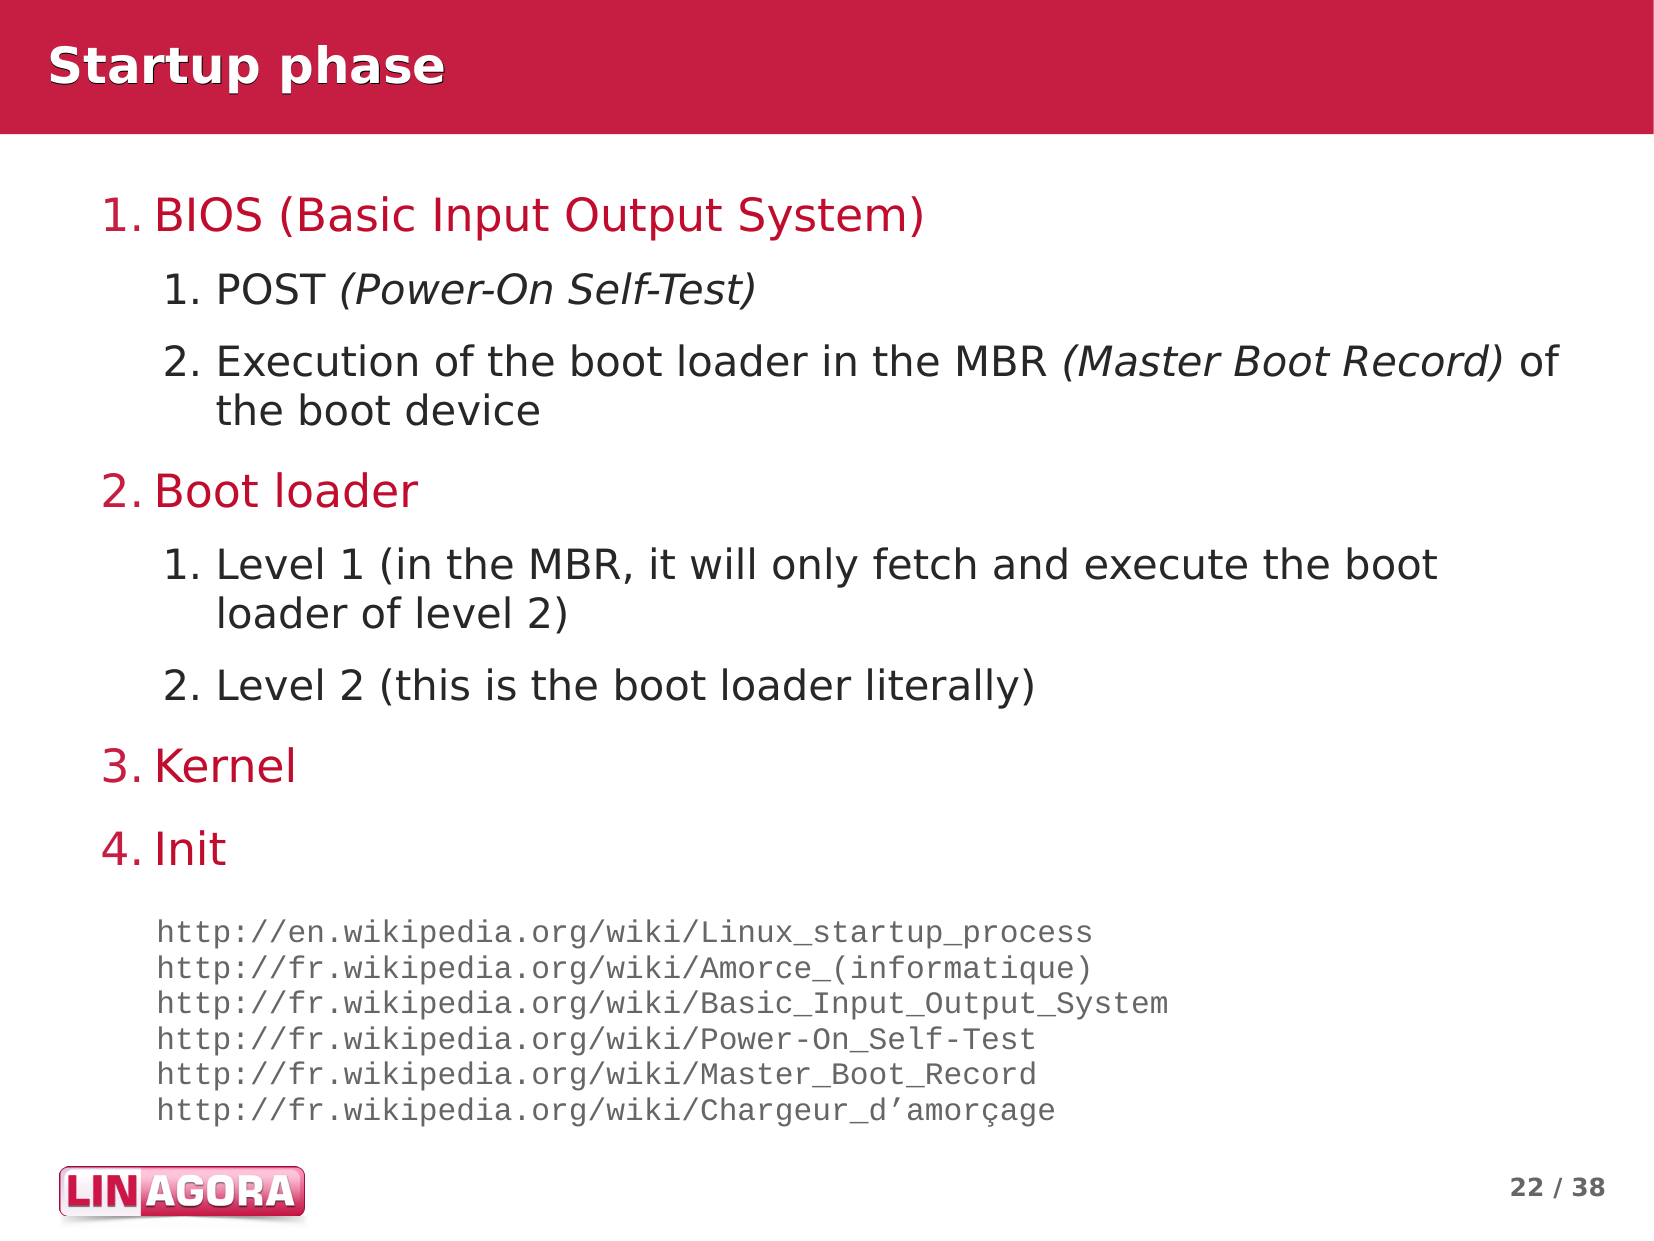

# Startup phase
BIOS (Basic Input Output System)
POST (Power-On Self-Test)
Execution of the boot loader in the MBR (Master Boot Record) of the boot device
Boot loader
Level 1 (in the MBR, it will only fetch and execute the boot loader of level 2)
Level 2 (this is the boot loader literally)
Kernel
Init
http://en.wikipedia.org/wiki/Linux_startup_process
http://fr.wikipedia.org/wiki/Amorce_(informatique)
http://fr.wikipedia.org/wiki/Basic_Input_Output_System
http://fr.wikipedia.org/wiki/Power-On_Self-Test
http://fr.wikipedia.org/wiki/Master_Boot_Record
http://fr.wikipedia.org/wiki/Chargeur_d’amorçage